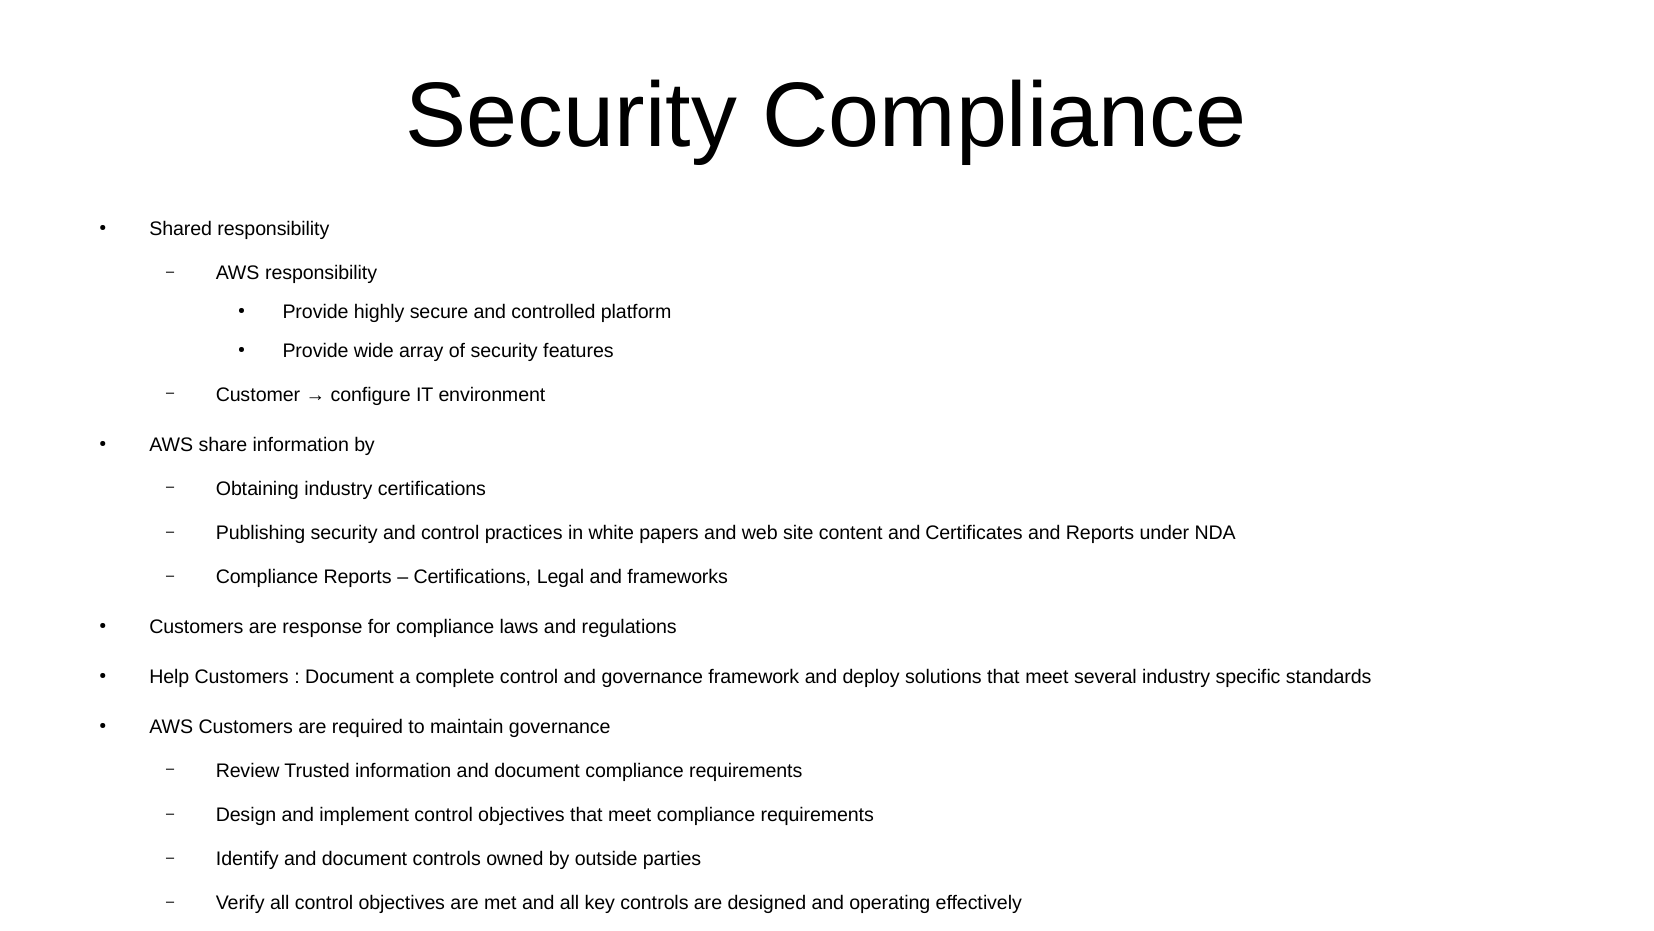

# Security Compliance
Shared responsibility
AWS responsibility
Provide highly secure and controlled platform
Provide wide array of security features
Customer → configure IT environment
AWS share information by
Obtaining industry certifications
Publishing security and control practices in white papers and web site content and Certificates and Reports under NDA
Compliance Reports – Certifications, Legal and frameworks
Customers are response for compliance laws and regulations
Help Customers : Document a complete control and governance framework and deploy solutions that meet several industry specific standards
AWS Customers are required to maintain governance
Review Trusted information and document compliance requirements
Design and implement control objectives that meet compliance requirements
Identify and document controls owned by outside parties
Verify all control objectives are met and all key controls are designed and operating effectively